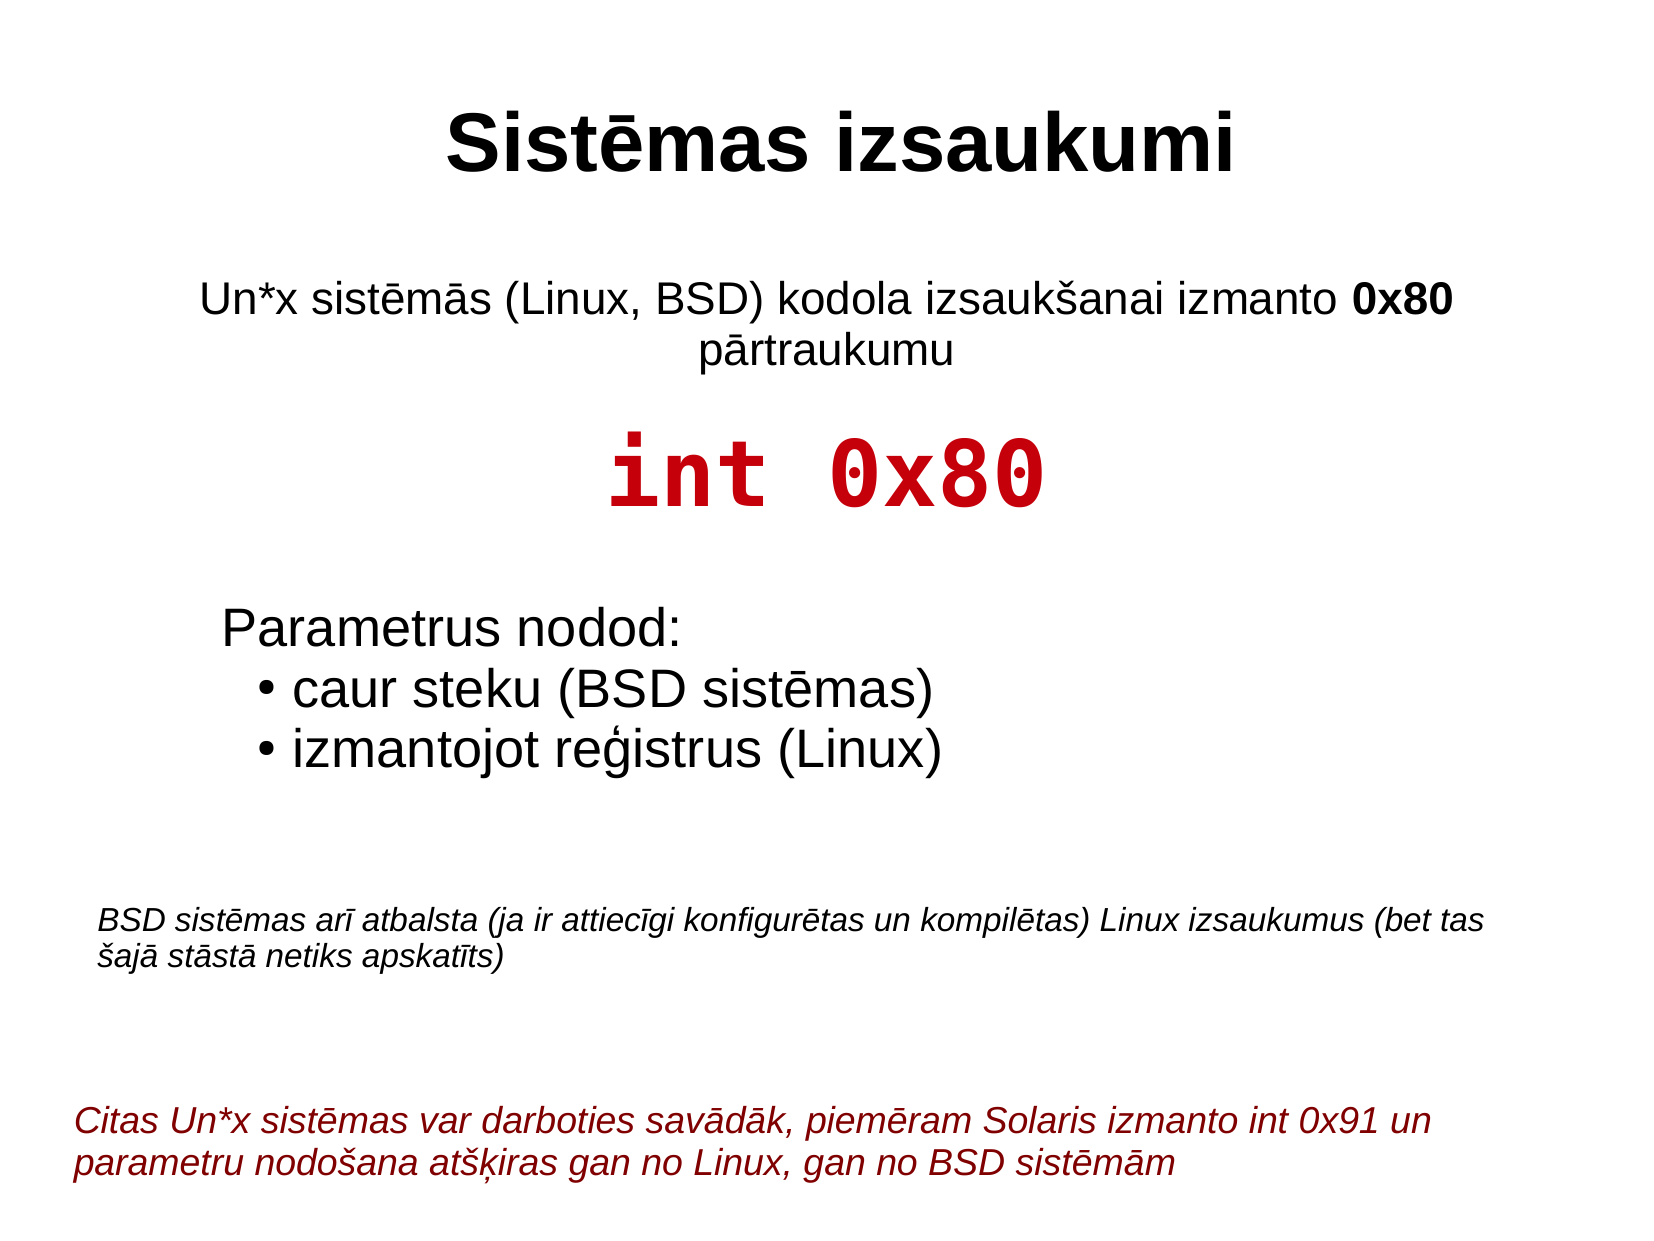

Sistēmas izsaukumi
Un*x sistēmās (Linux, BSD) kodola izsaukšanai izmanto 0x80 pārtraukumu
int	0x80
Parametrus nodod:
caur steku (BSD sistēmas)
izmantojot reģistrus (Linux)
BSD sistēmas arī atbalsta (ja ir attiecīgi konfigurētas un kompilētas) Linux izsaukumus (bet tas šajā stāstā netiks apskatīts)
Citas Un*x sistēmas var darboties savādāk, piemēram Solaris izmanto int 0x91 un parametru nodošana atšķiras gan no Linux, gan no BSD sistēmām